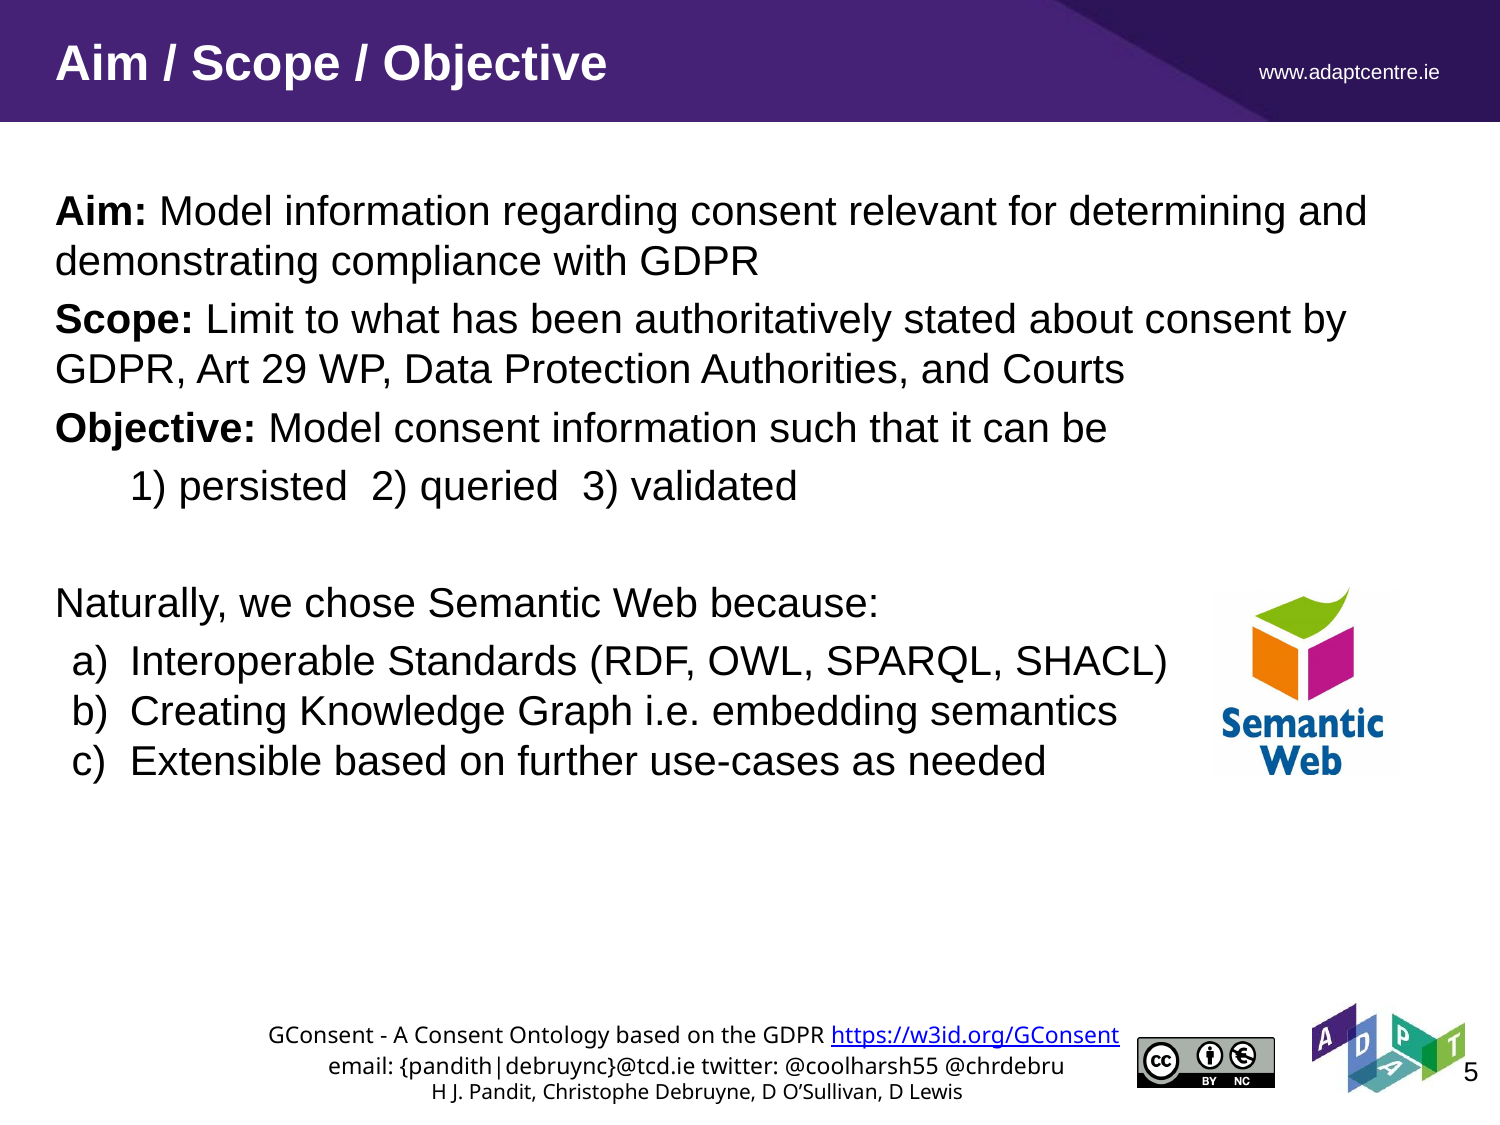

# Aim / Scope / Objective
Aim: Model information regarding consent relevant for determining and demonstrating compliance with GDPR
Scope: Limit to what has been authoritatively stated about consent by GDPR, Art 29 WP, Data Protection Authorities, and Courts
Objective: Model consent information such that it can be
1) persisted 2) queried 3) validated
Naturally, we chose Semantic Web because:
Interoperable Standards (RDF, OWL, SPARQL, SHACL)
Creating Knowledge Graph i.e. embedding semantics
Extensible based on further use-cases as needed